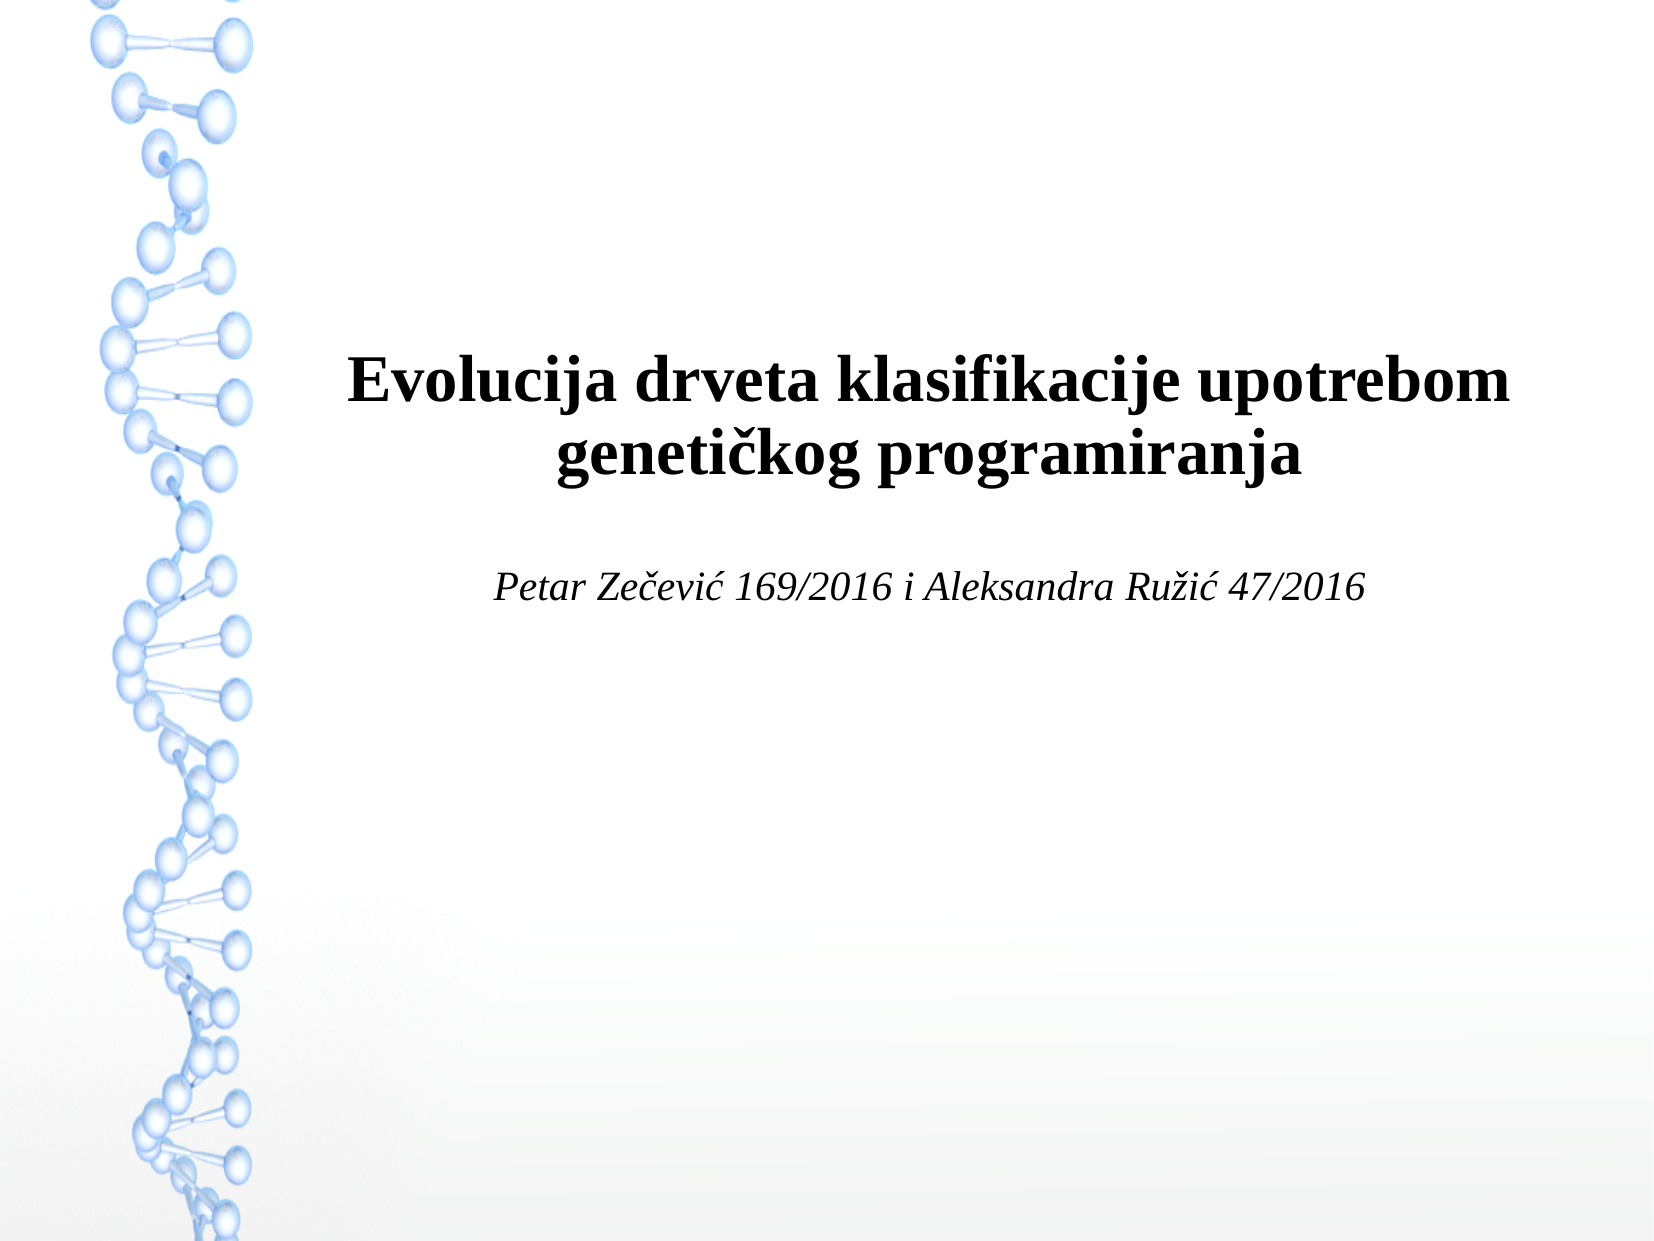

# Evolucija drveta klasifikacije upotrebom genetičkog programiranja
Petar Zečević 169/2016 i Aleksandra Ružić 47/2016